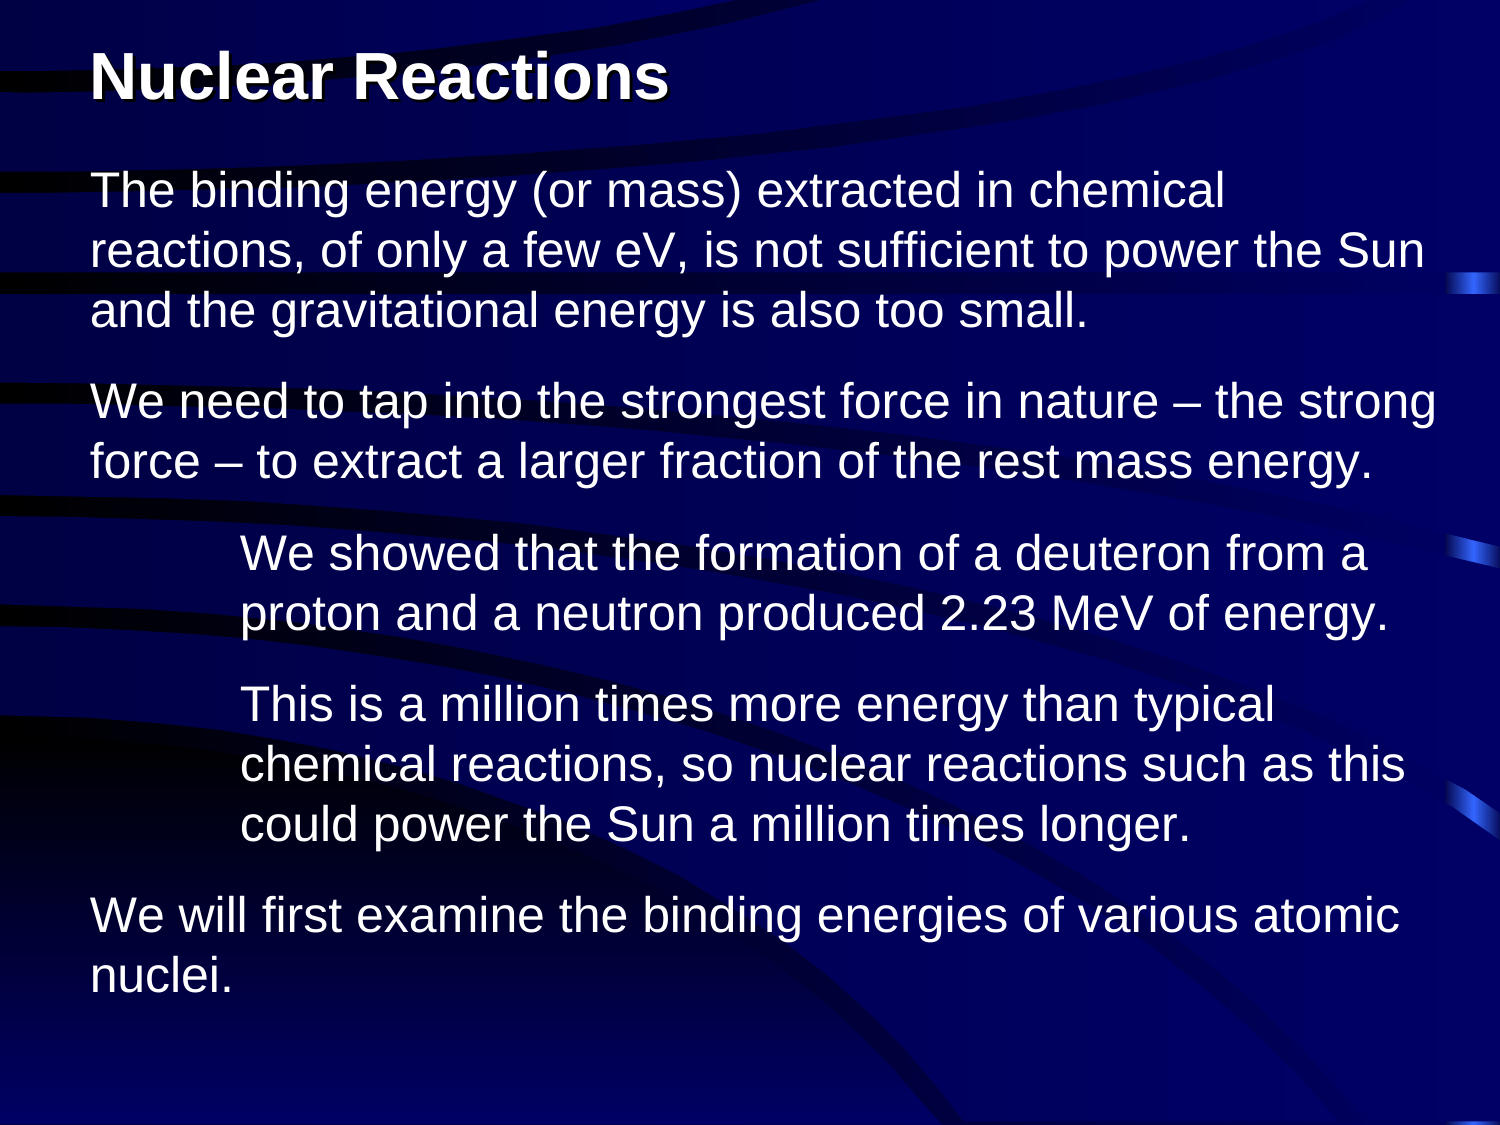

Nuclear Reactions
The binding energy (or mass) extracted in chemical reactions, of only a few eV, is not sufficient to power the Sun and the gravitational energy is also too small.
We need to tap into the strongest force in nature – the strong force – to extract a larger fraction of the rest mass energy.
	We showed that the formation of a deuteron from a 		proton and a neutron produced 2.23 MeV of energy.
 	This is a million times more energy than typical 		chemical reactions, so nuclear reactions such as this 		could power the Sun a million times longer.
We will first examine the binding energies of various atomic nuclei.